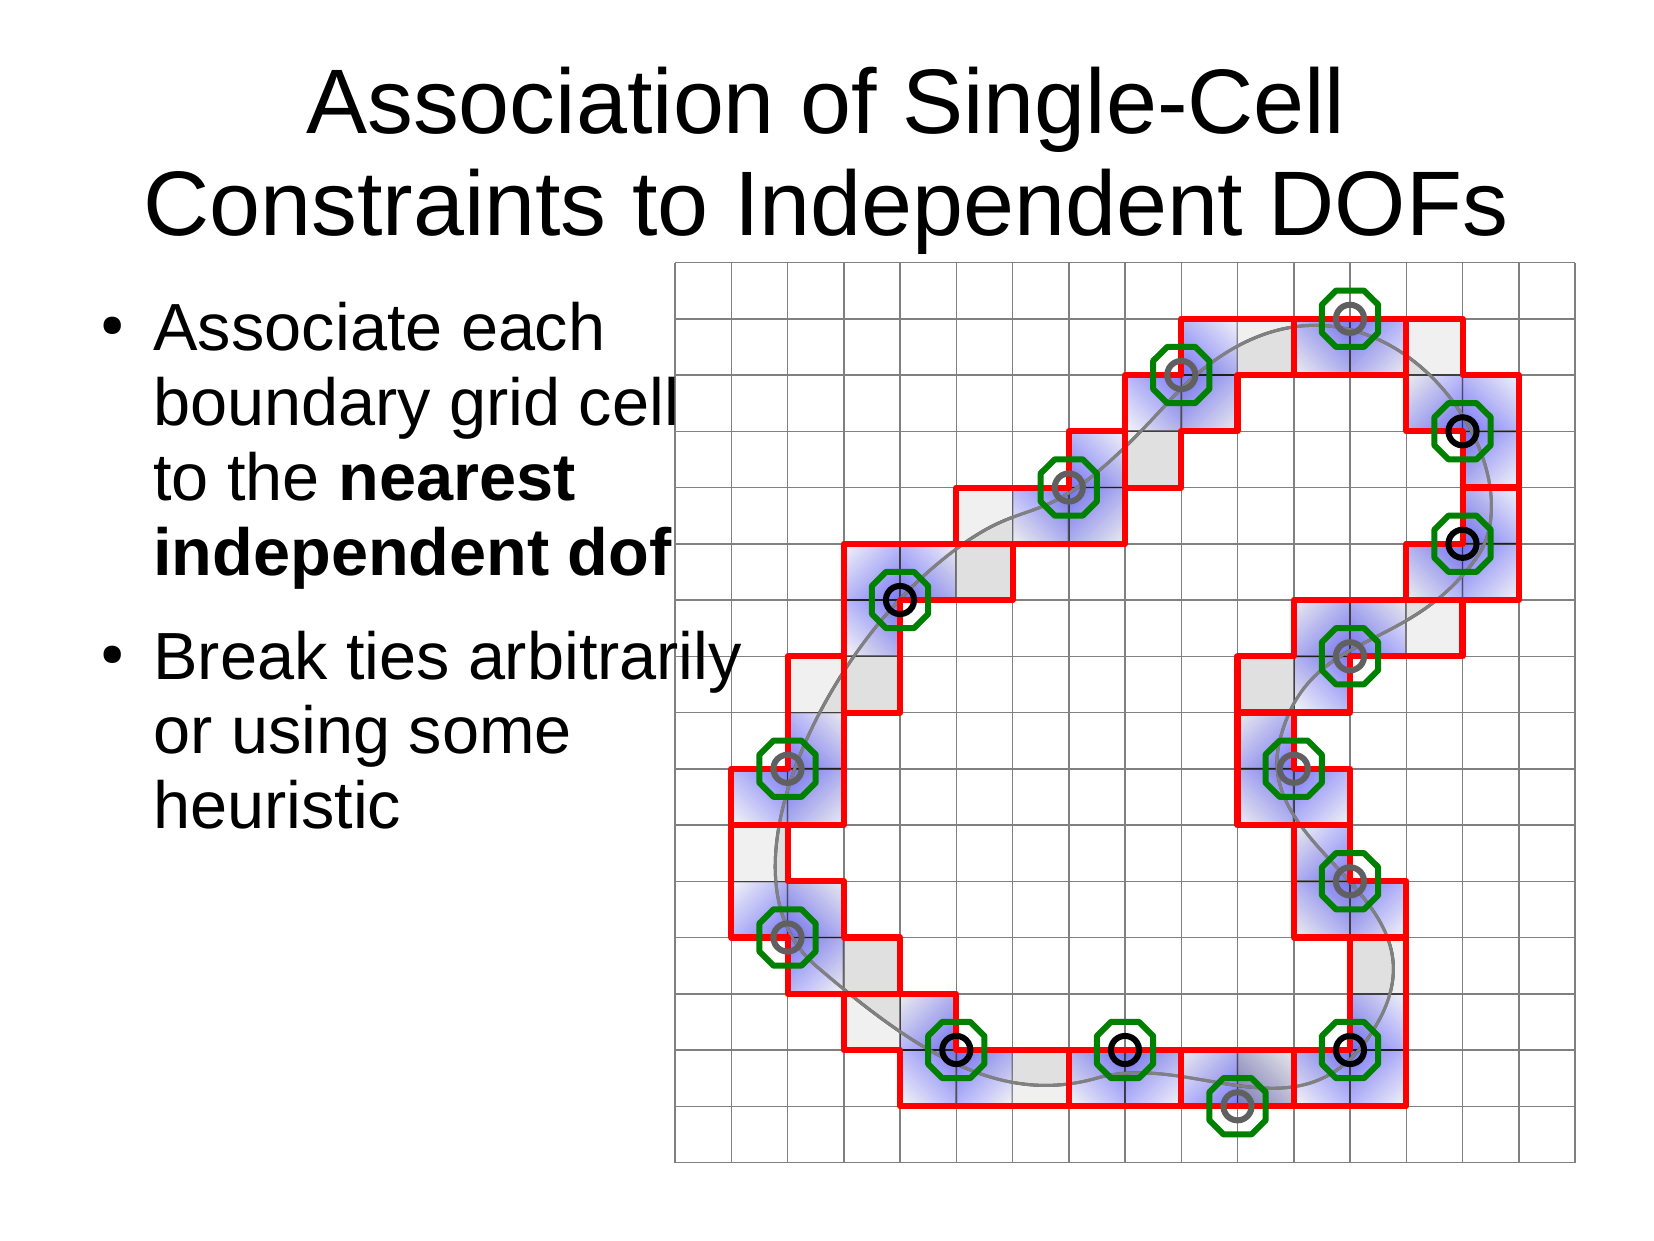

# Association of Single-Cell Constraints to Independent DOFs
Associate each boundary grid cell to the nearest independent dof
Break ties arbitrarily or using some heuristic